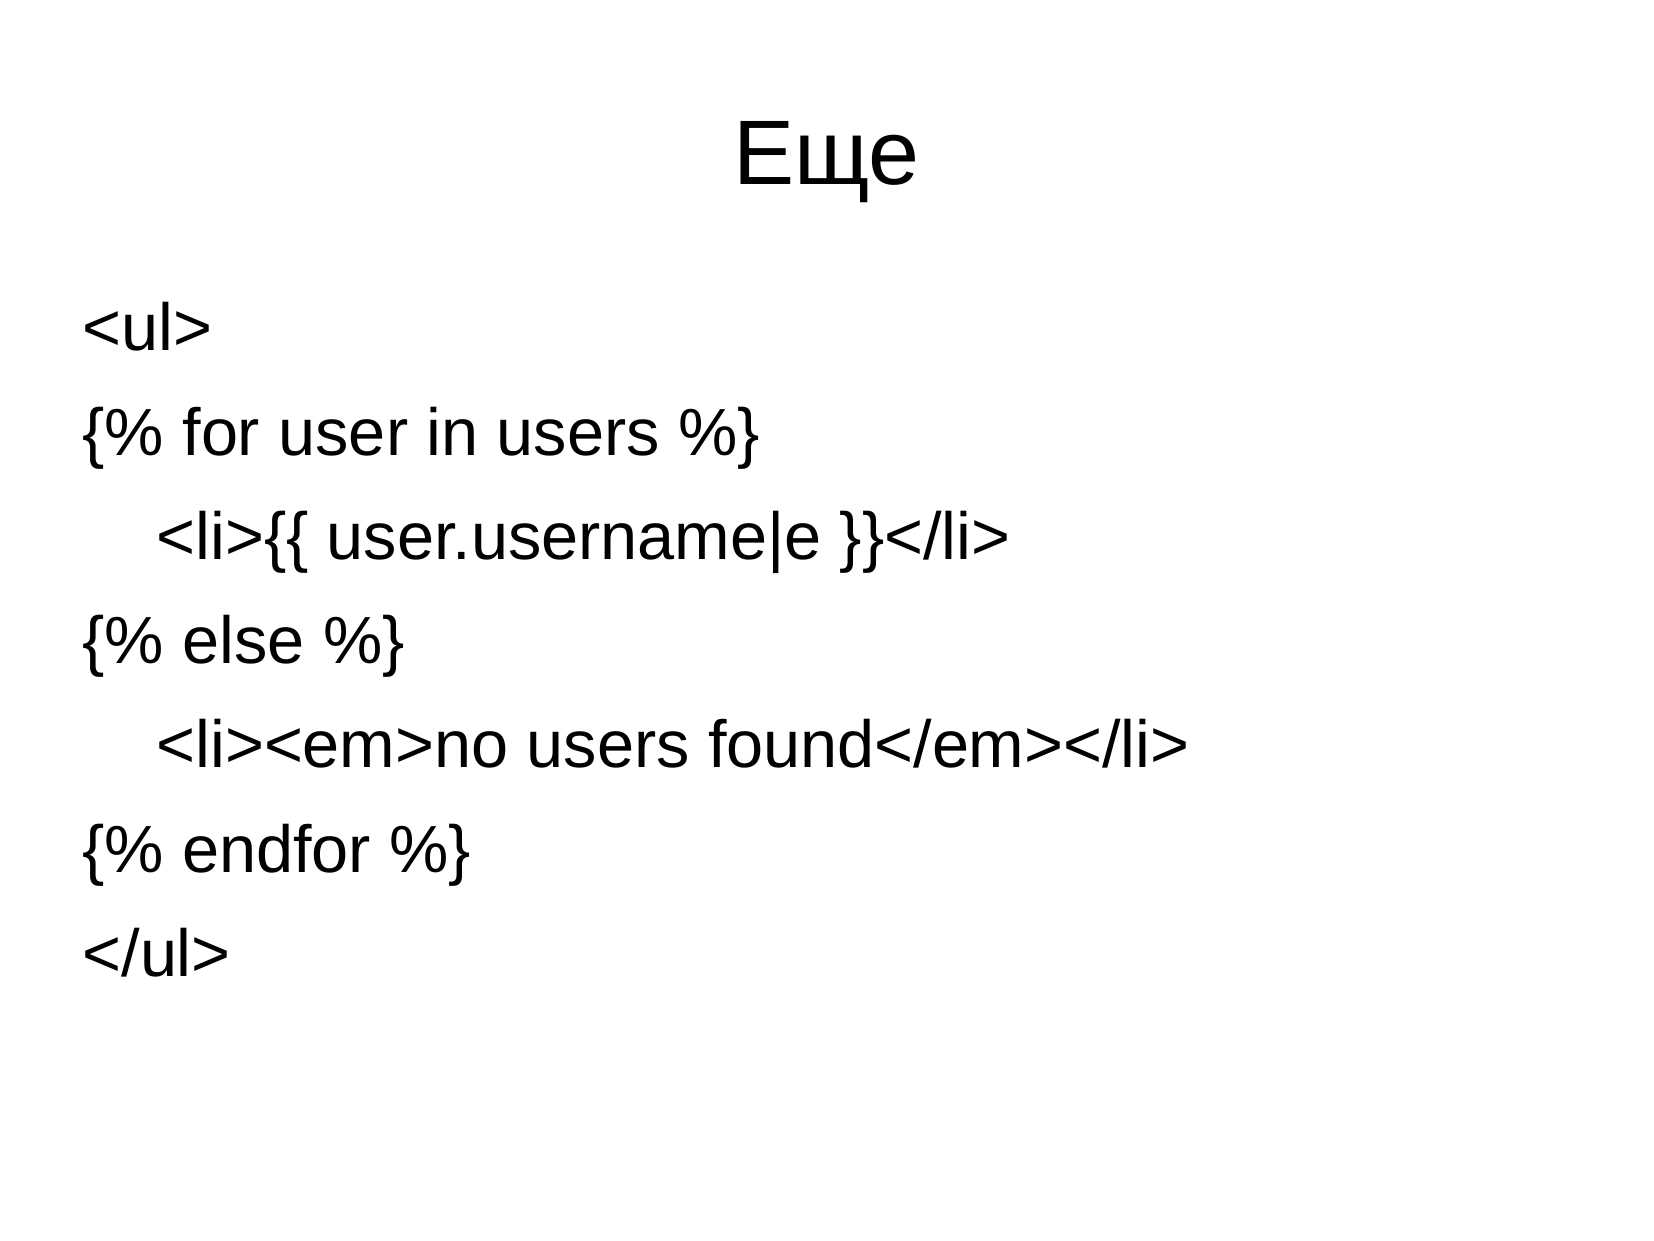

# Еще
<ul>
{% for user in users %}
 <li>{{ user.username|e }}</li>
{% else %}
 <li><em>no users found</em></li>
{% endfor %}
</ul>